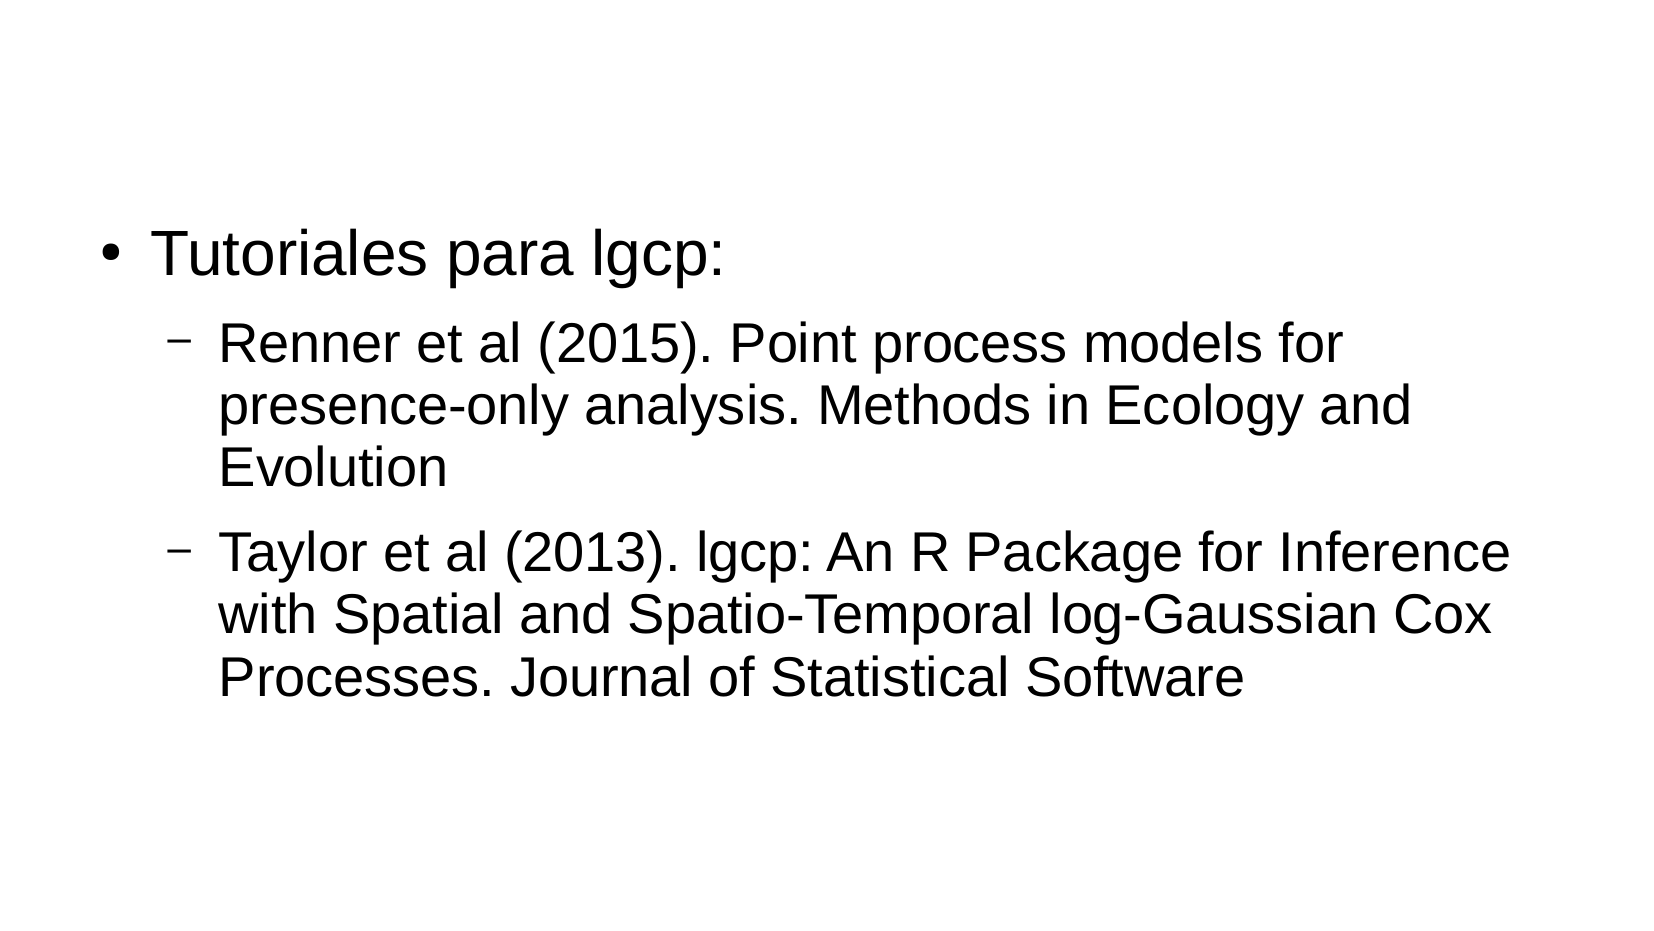

#
Tutoriales para lgcp:
Renner et al (2015). Point process models for presence-only analysis. Methods in Ecology and Evolution
Taylor et al (2013). lgcp: An R Package for Inference with Spatial and Spatio-Temporal log-Gaussian Cox Processes. Journal of Statistical Software